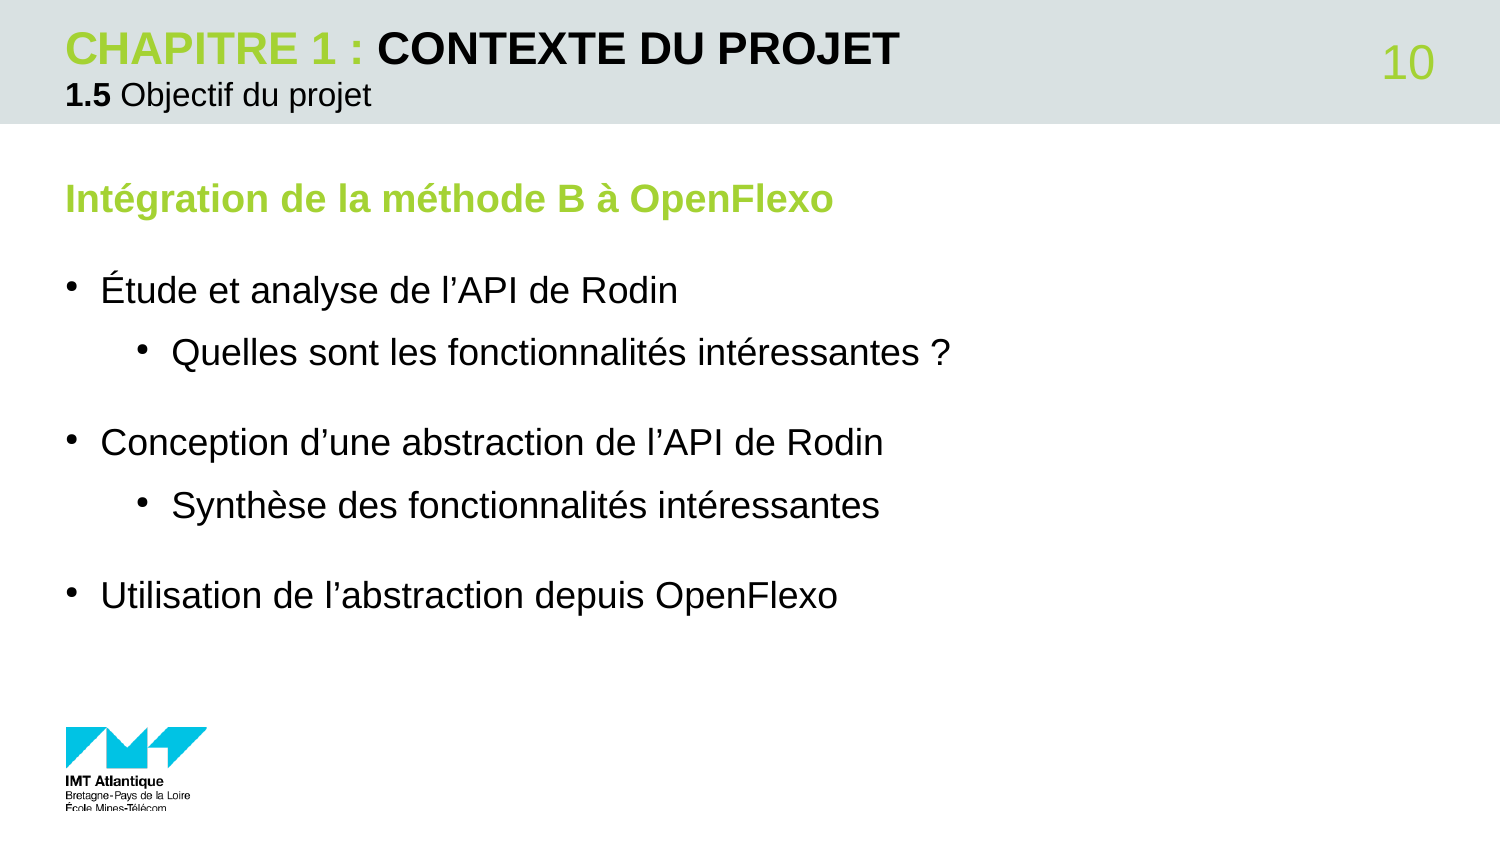

# CHAPITRE 1 : Contexte du projet
1.5 Objectif du projet
Intégration de la méthode B à OpenFlexo
Étude et analyse de l’API de Rodin
Quelles sont les fonctionnalités intéressantes ?
Conception d’une abstraction de l’API de Rodin
Synthèse des fonctionnalités intéressantes
Utilisation de l’abstraction depuis OpenFlexo